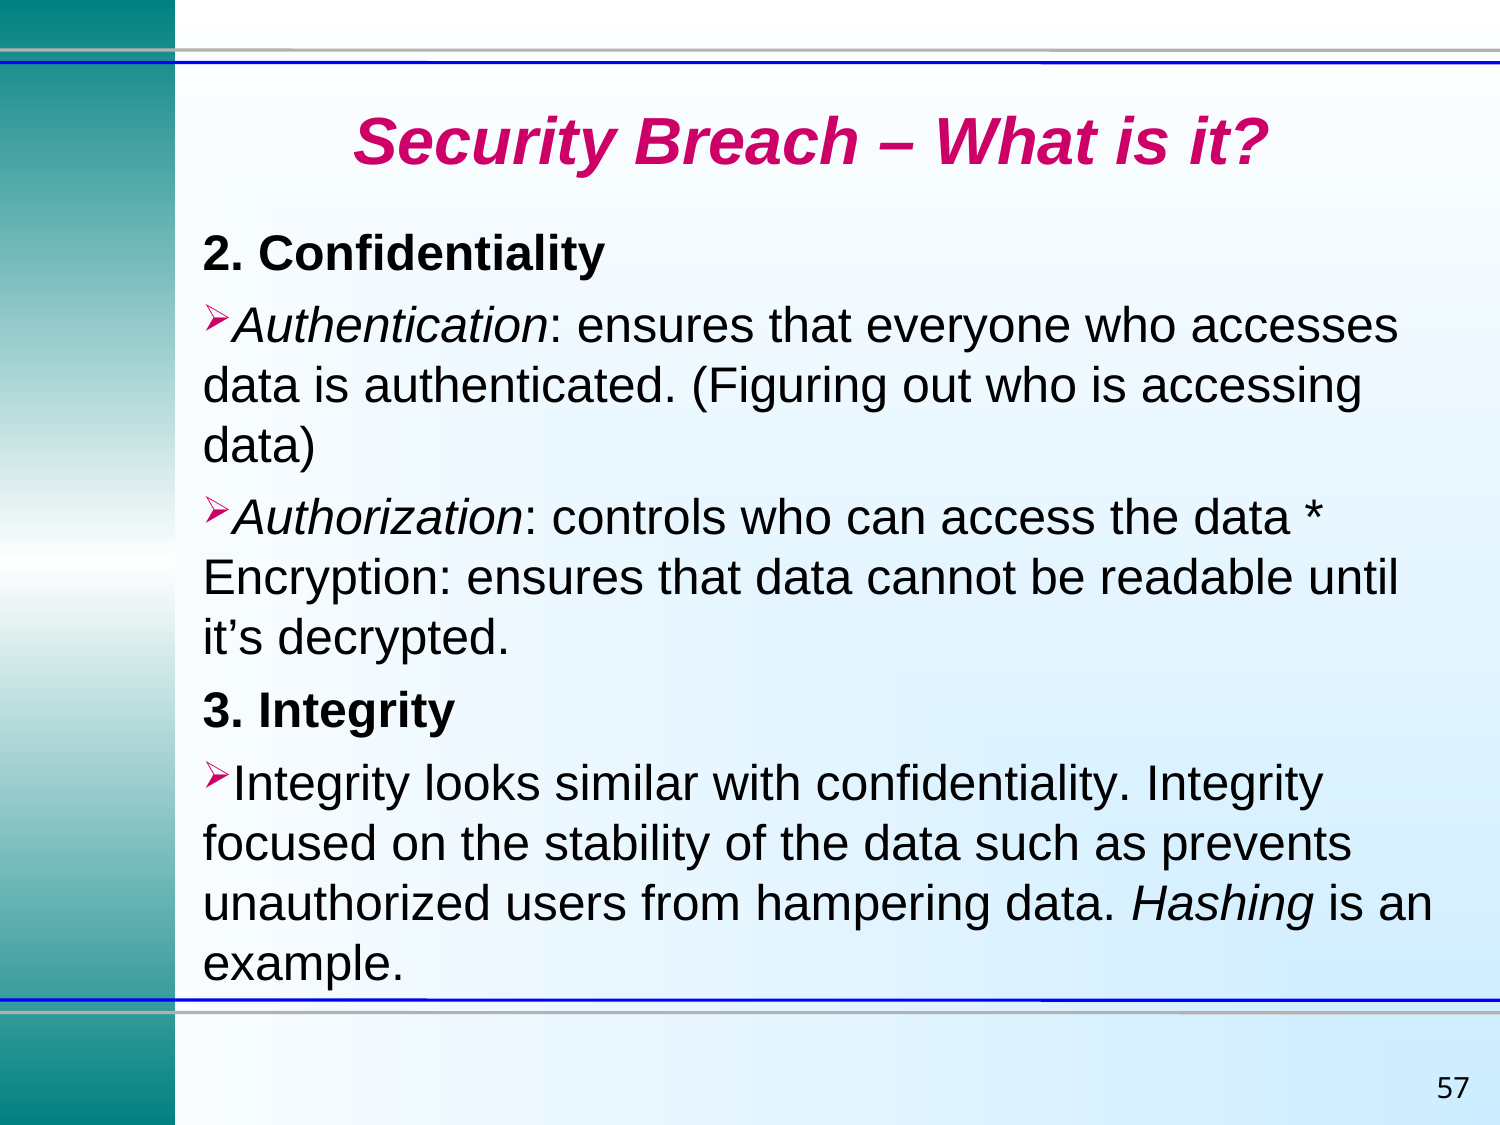

Security Breach – What is it?
2. Confidentiality
Authentication: ensures that everyone who accesses data is authenticated. (Figuring out who is accessing data)
Authorization: controls who can access the data * Encryption: ensures that data cannot be readable until it’s decrypted.
3. Integrity
Integrity looks similar with confidentiality. Integrity focused on the stability of the data such as prevents unauthorized users from hampering data. Hashing is an example.